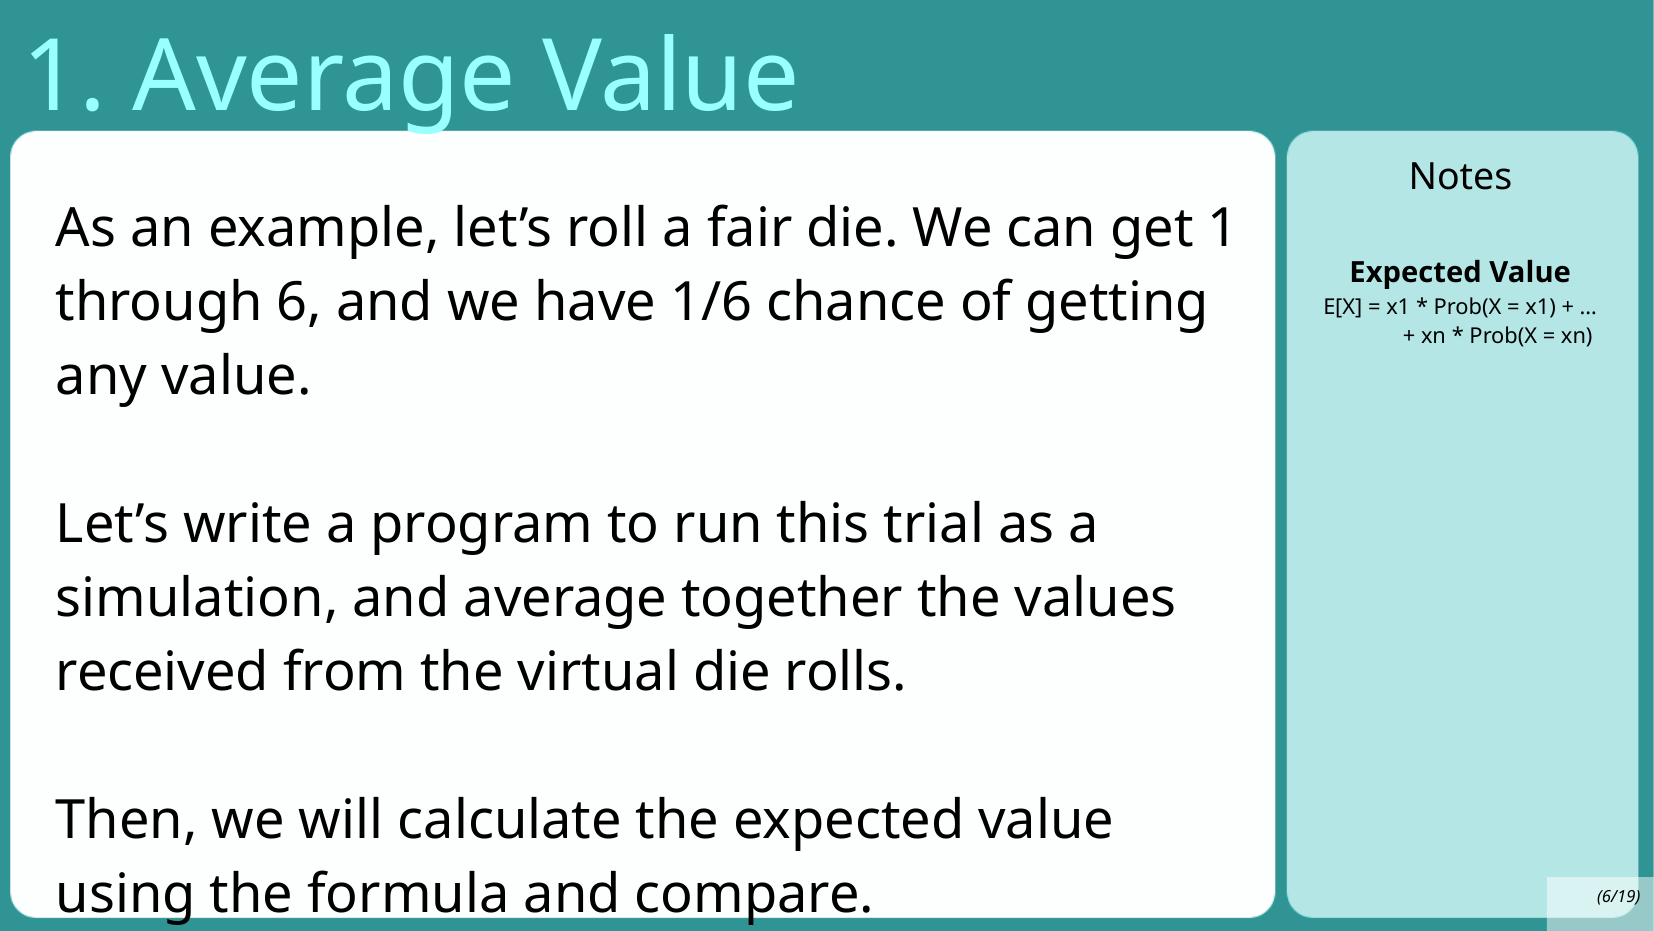

# 1. Average Value
Notes
Expected Value
E[X] = x1 * Prob(X = x1) + …
	+ xn * Prob(X = xn)
As an example, let’s roll a fair die. We can get 1 through 6, and we have 1/6 chance of getting any value.
Let’s write a program to run this trial as a simulation, and average together the values received from the virtual die rolls.
Then, we will calculate the expected value using the formula and compare.